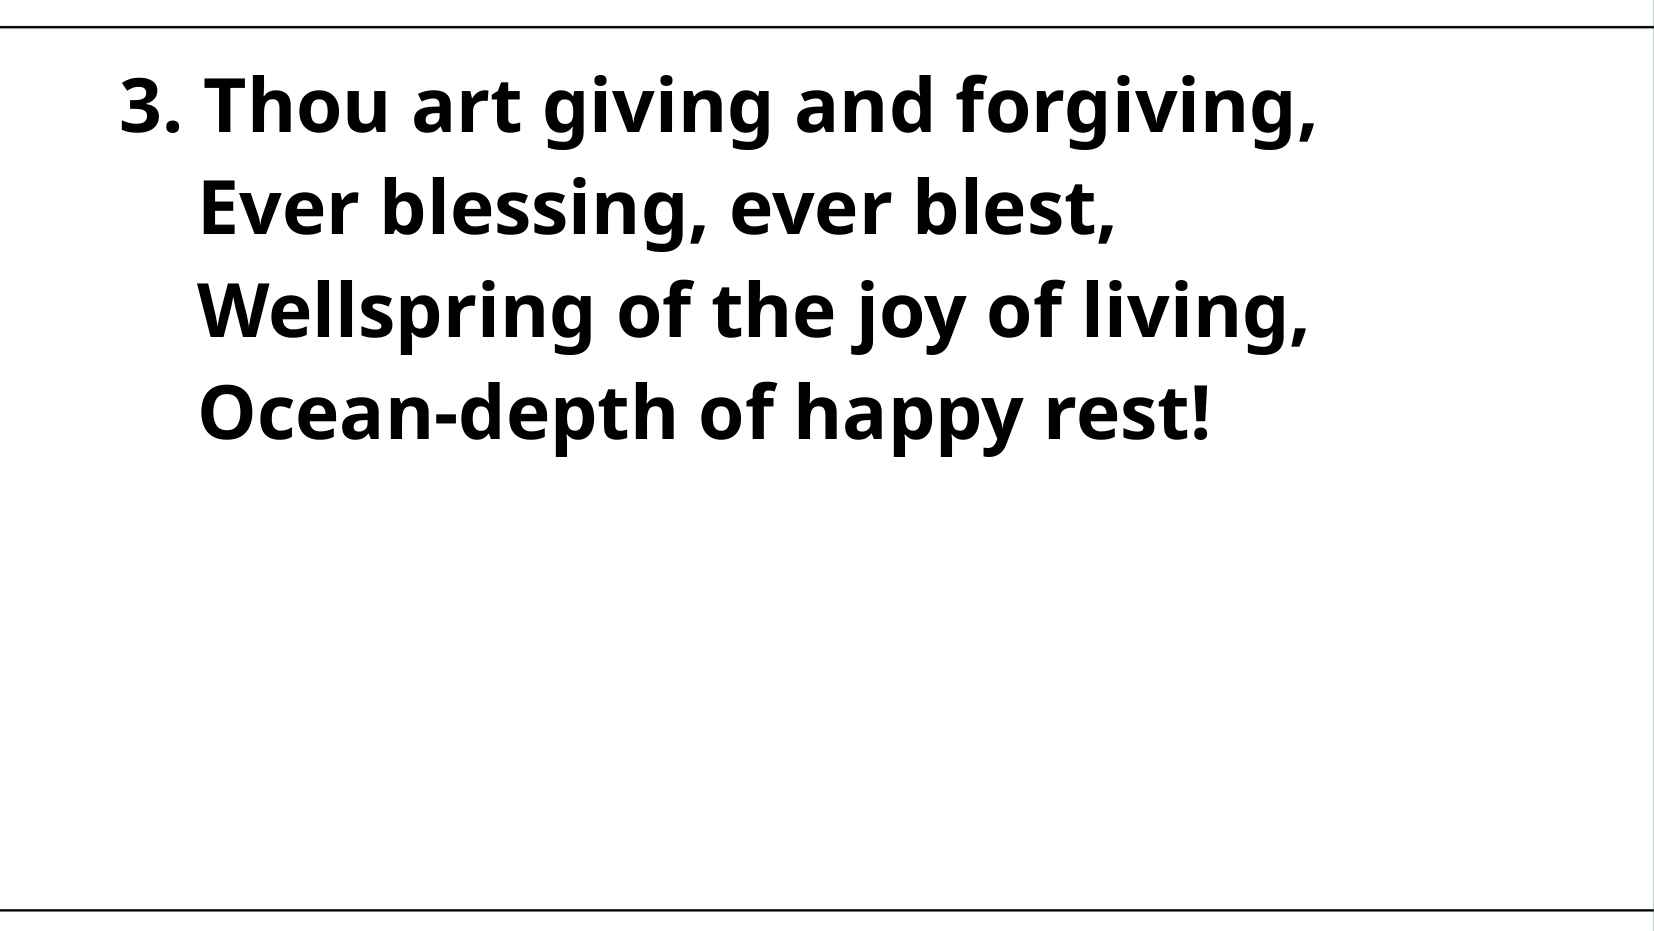

3. Thou art giving and forgiving,
 Ever blessing, ever blest,
 Wellspring of the joy of living,
 Ocean-depth of happy rest!